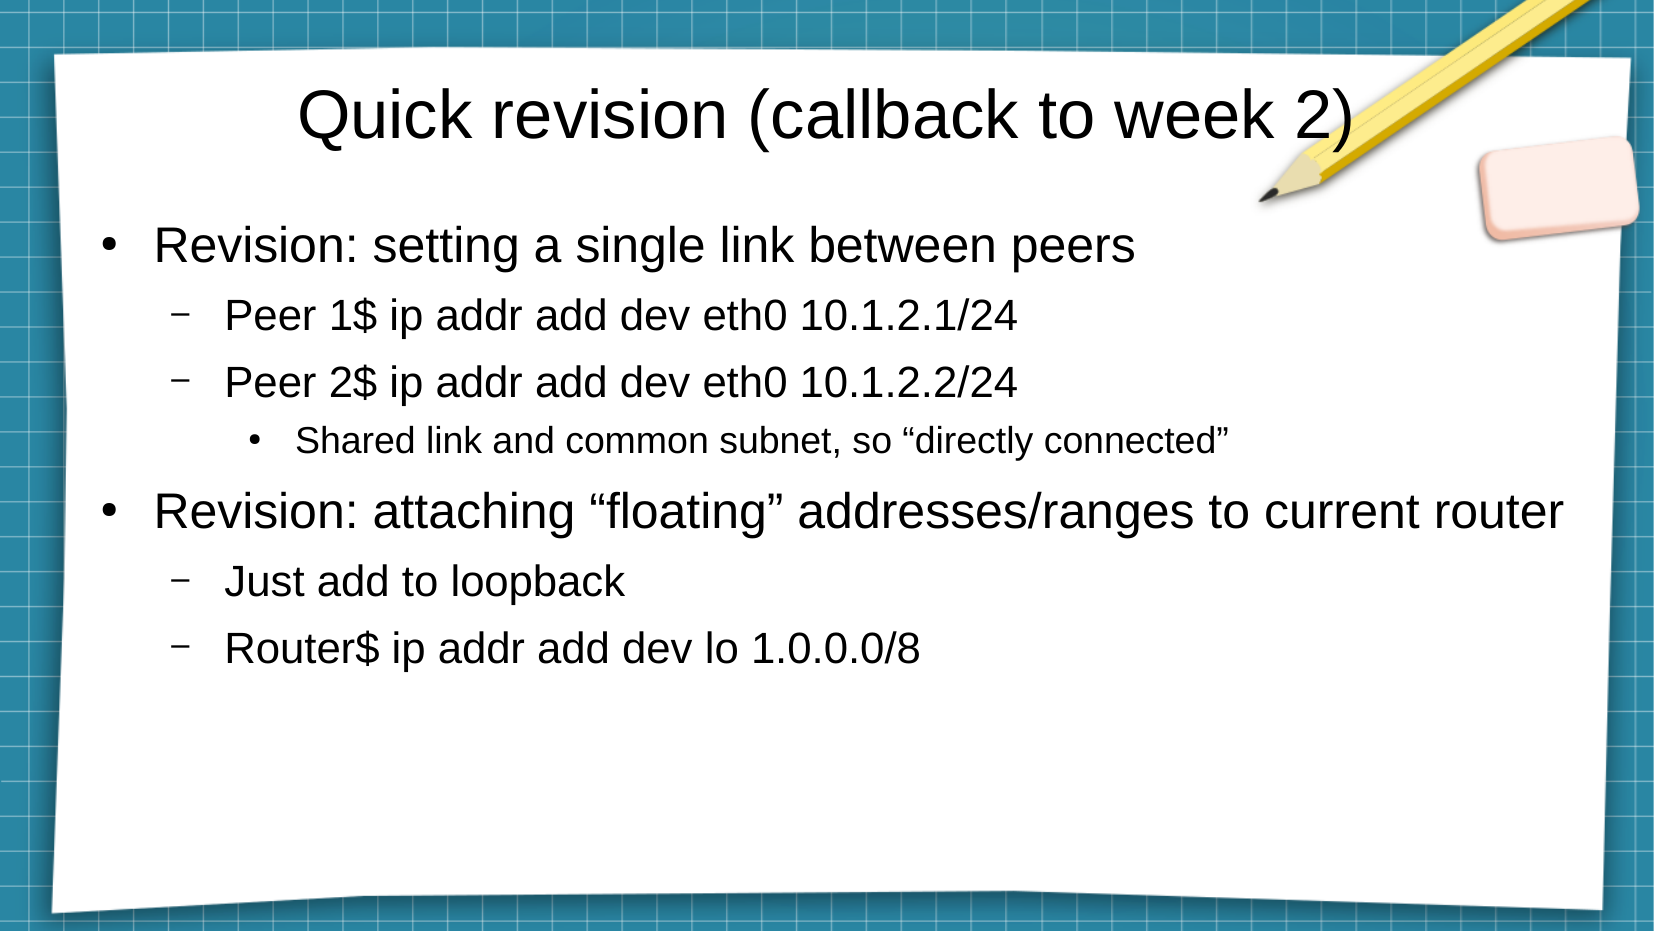

# Quick revision (callback to week 2)
Revision: setting a single link between peers
Peer 1$ ip addr add dev eth0 10.1.2.1/24
Peer 2$ ip addr add dev eth0 10.1.2.2/24
Shared link and common subnet, so “directly connected”
Revision: attaching “floating” addresses/ranges to current router
Just add to loopback
Router$ ip addr add dev lo 1.0.0.0/8